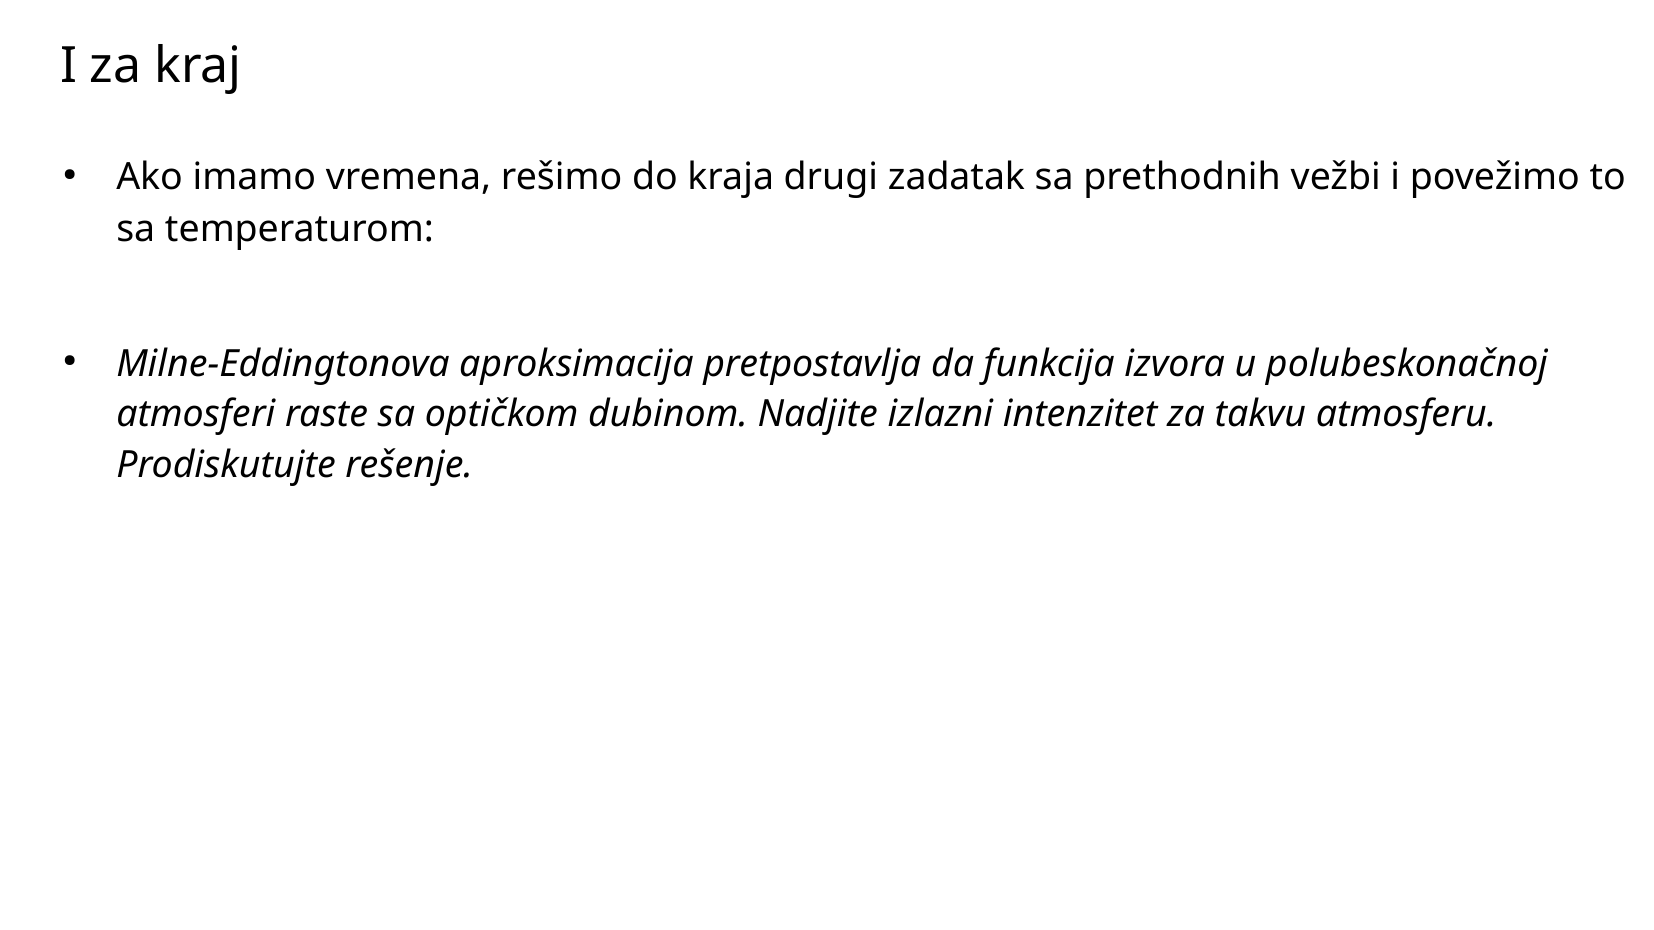

# I za kraj
Ako imamo vremena, rešimo do kraja drugi zadatak sa prethodnih vežbi i povežimo to sa temperaturom:
Milne-Eddingtonova aproksimacija pretpostavlja da funkcija izvora u polubeskonačnoj atmosferi raste sa optičkom dubinom. Nadjite izlazni intenzitet za takvu atmosferu. Prodiskutujte rešenje.